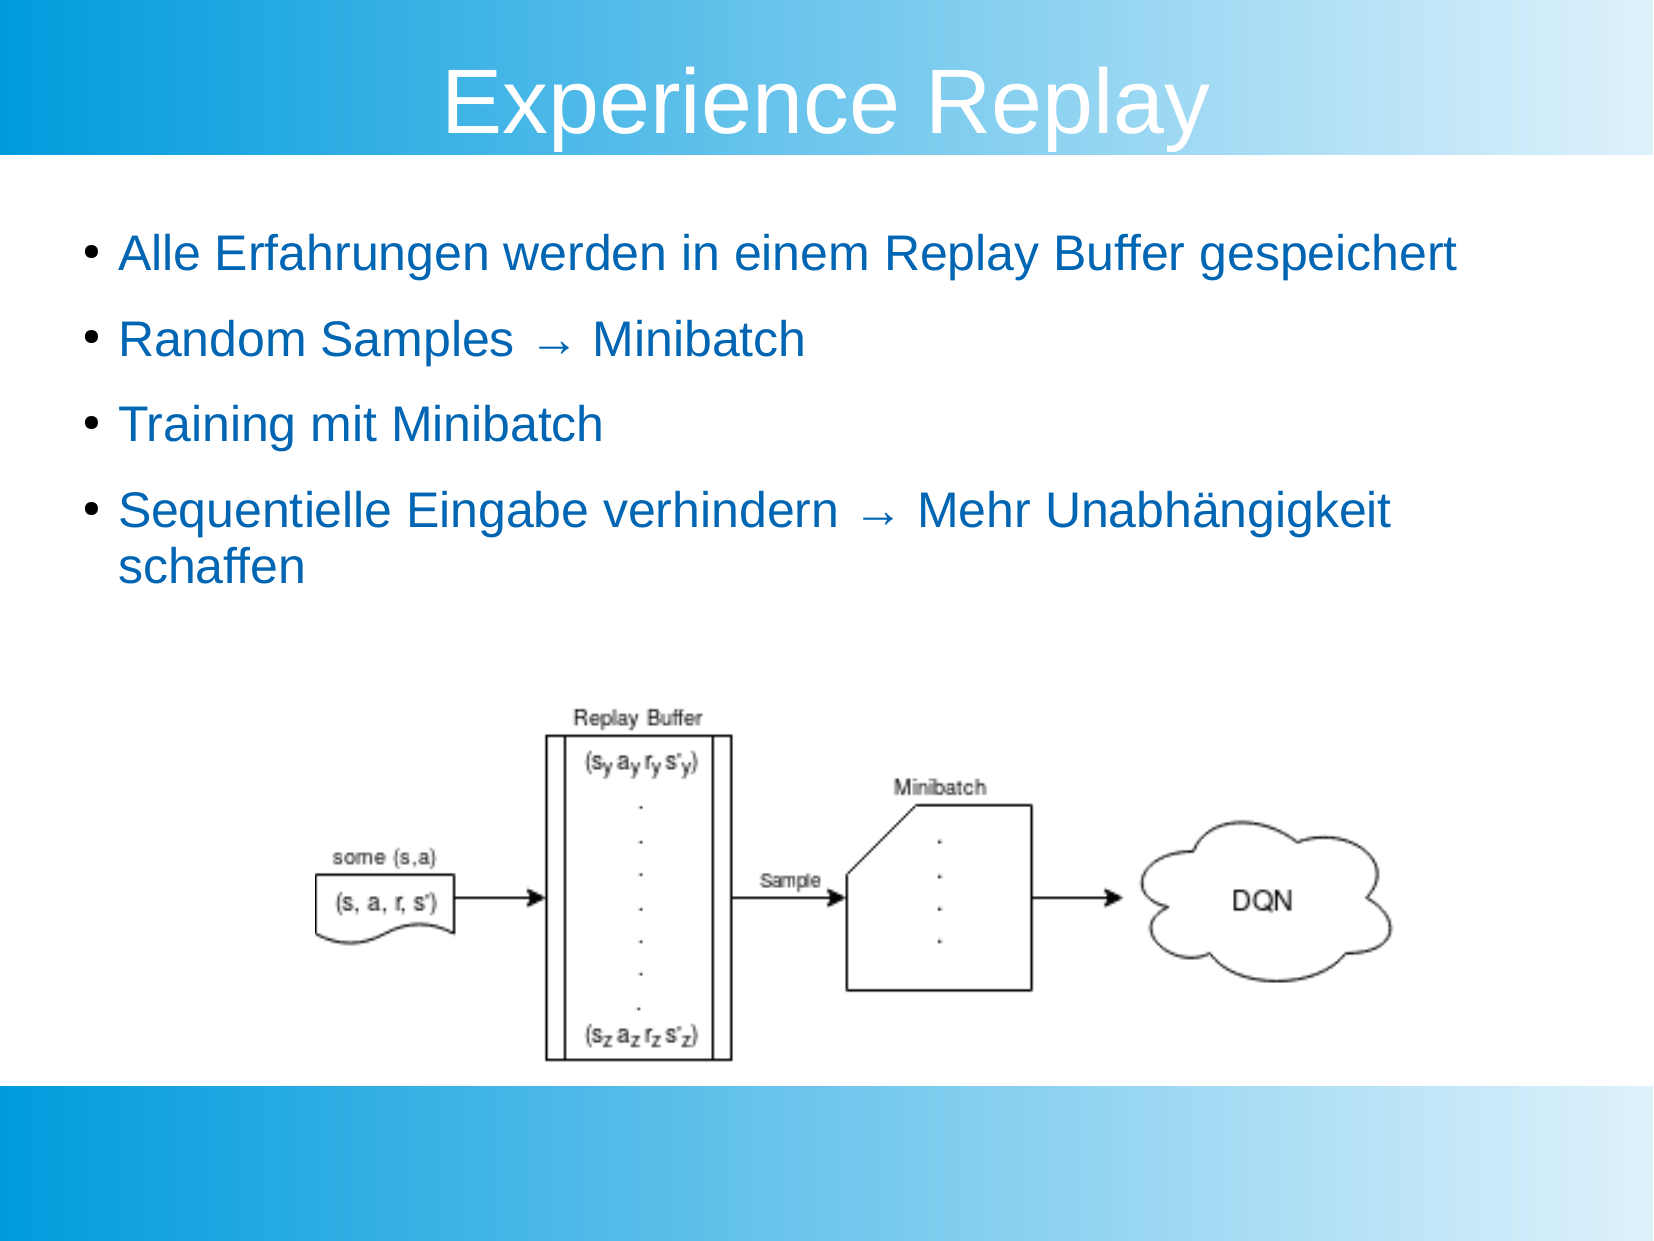

# Experience Replay
Alle Erfahrungen werden in einem Replay Buffer gespeichert
Random Samples → Minibatch
Training mit Minibatch
Sequentielle Eingabe verhindern → Mehr Unabhängigkeit schaffen